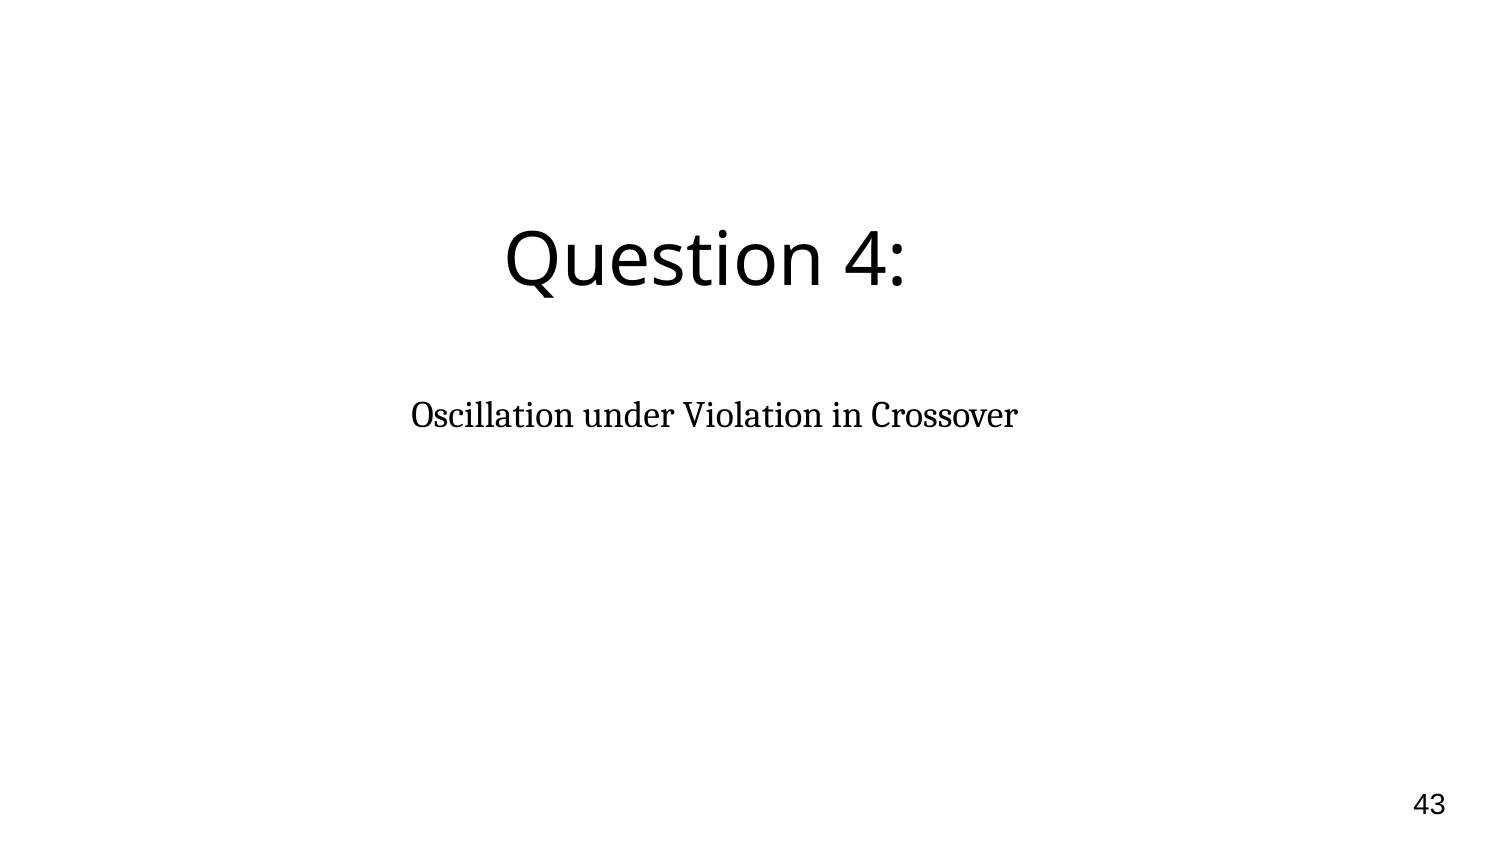

# Question 4:
Oscillation under Violation in Crossover
43